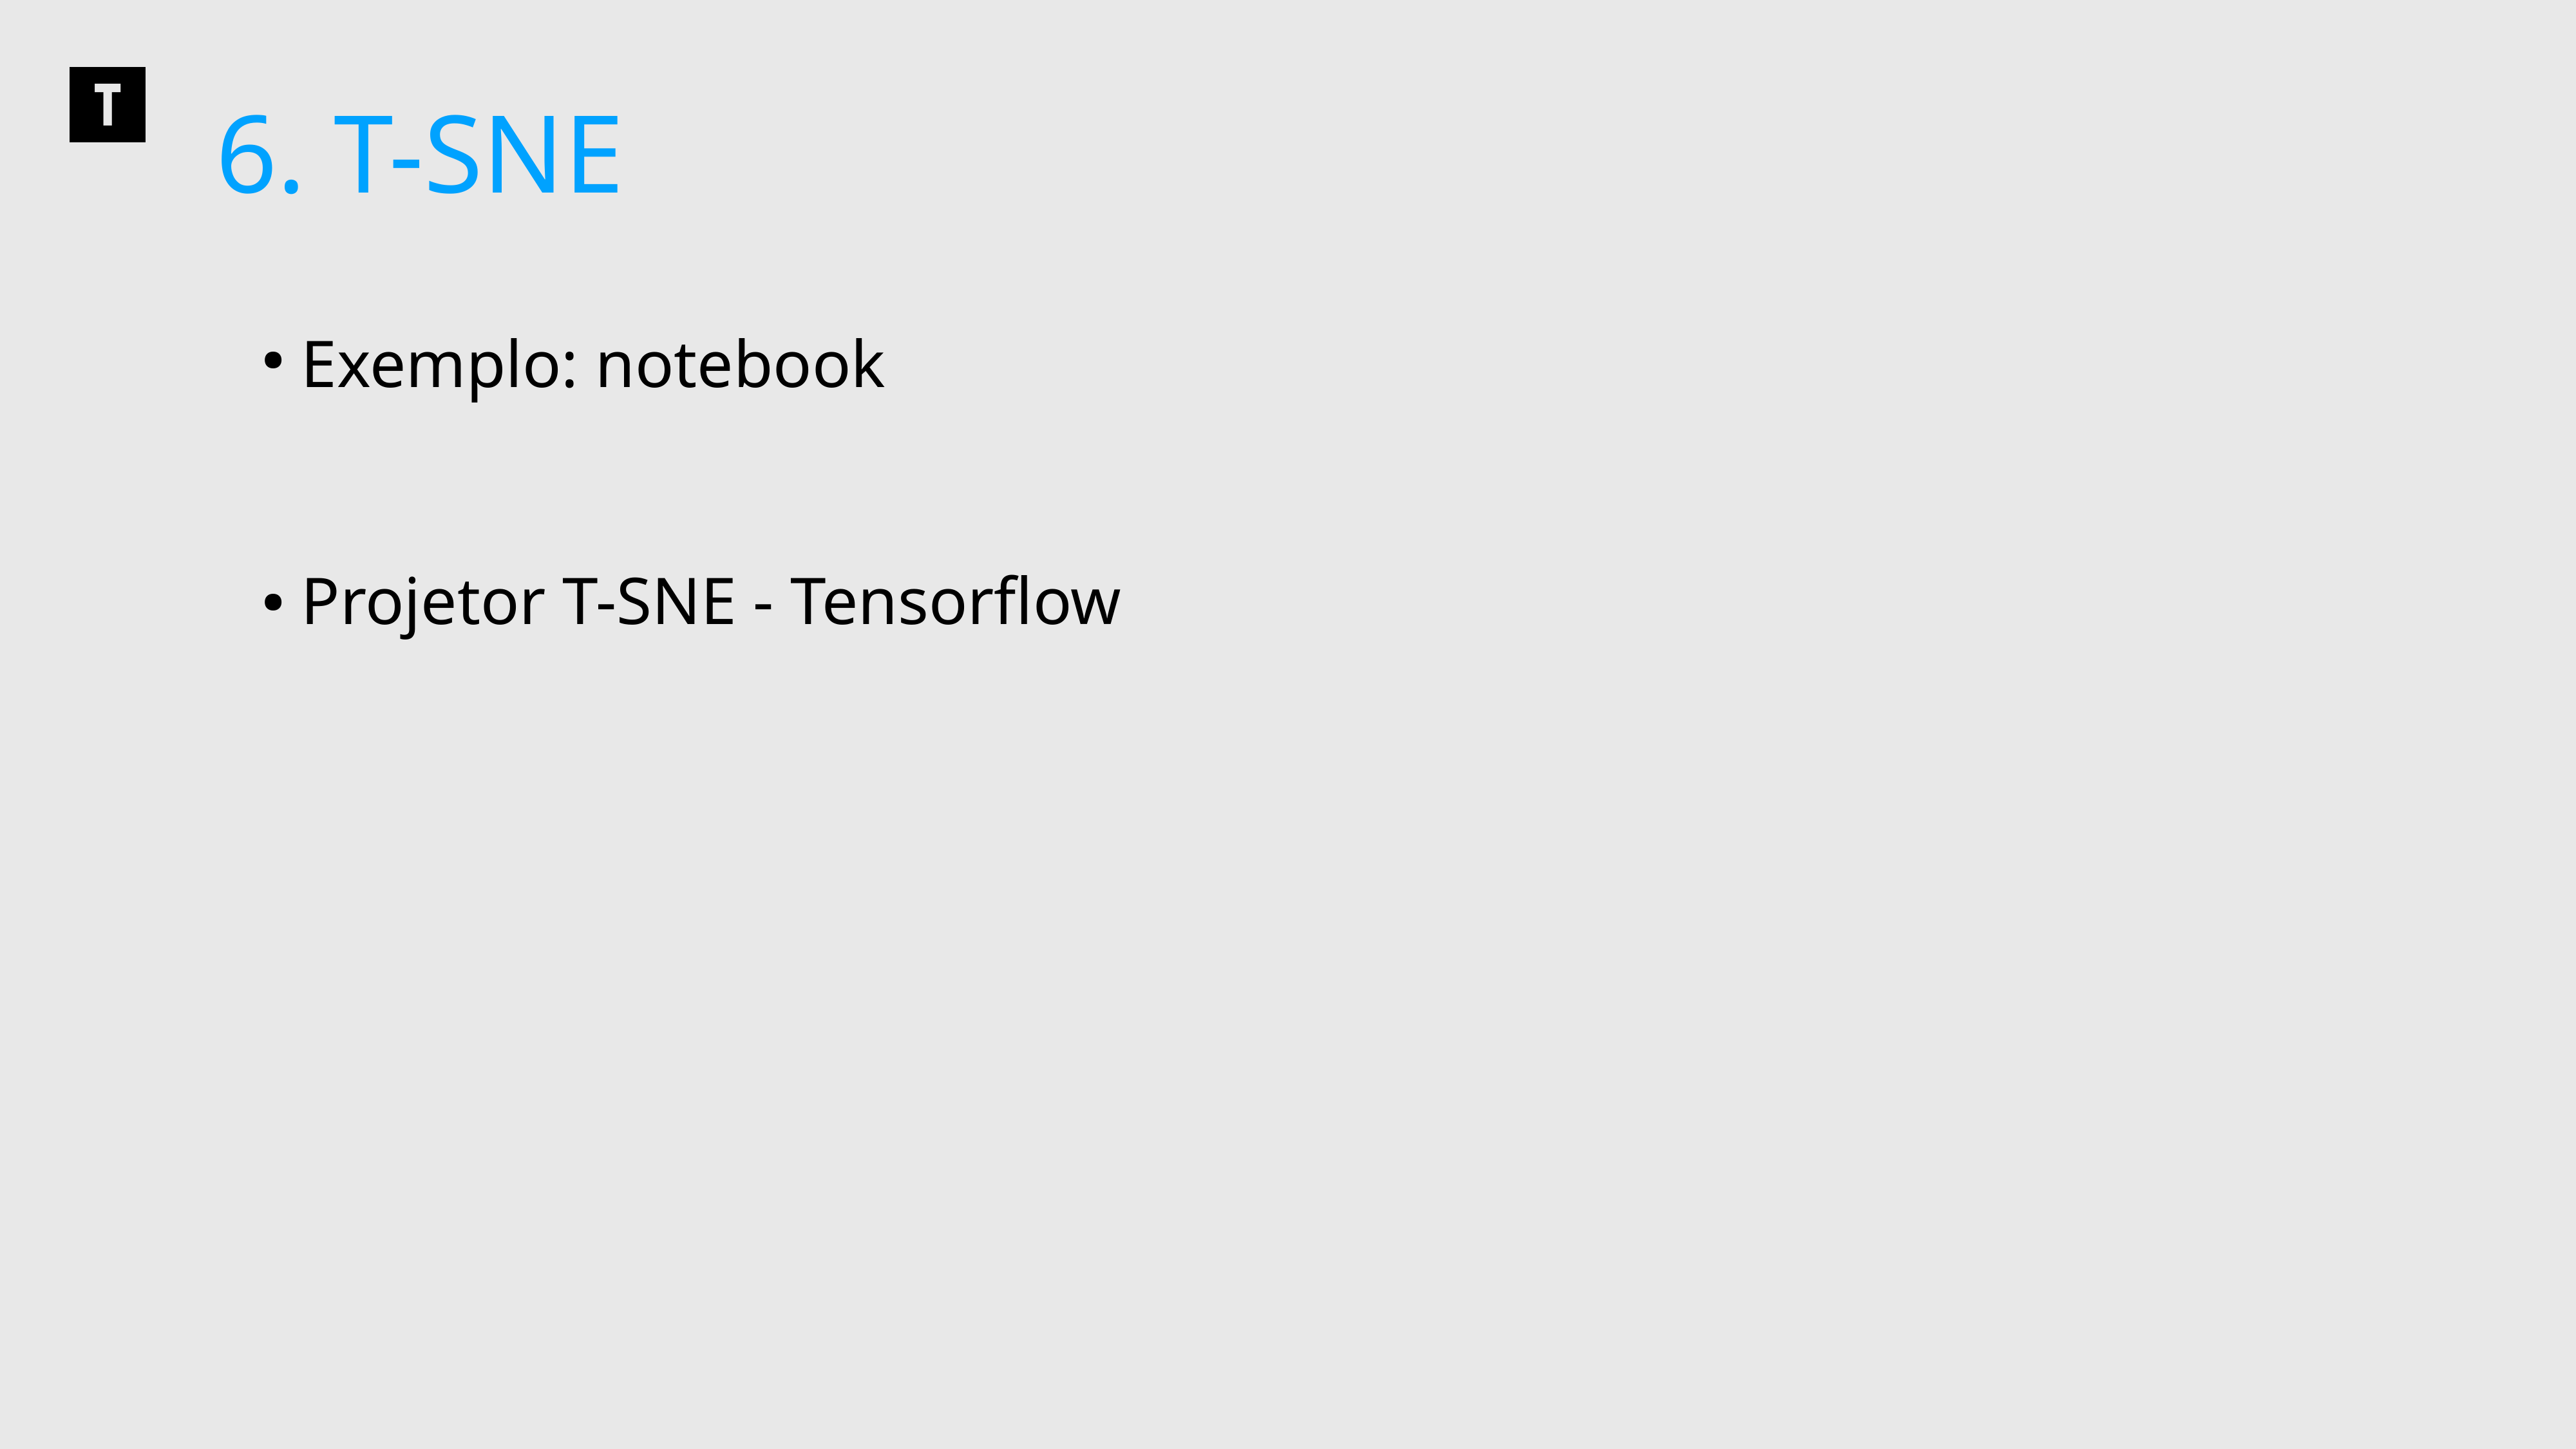

6. T-SNE
 Exemplo: notebook
 Projetor T-SNE - Tensorflow